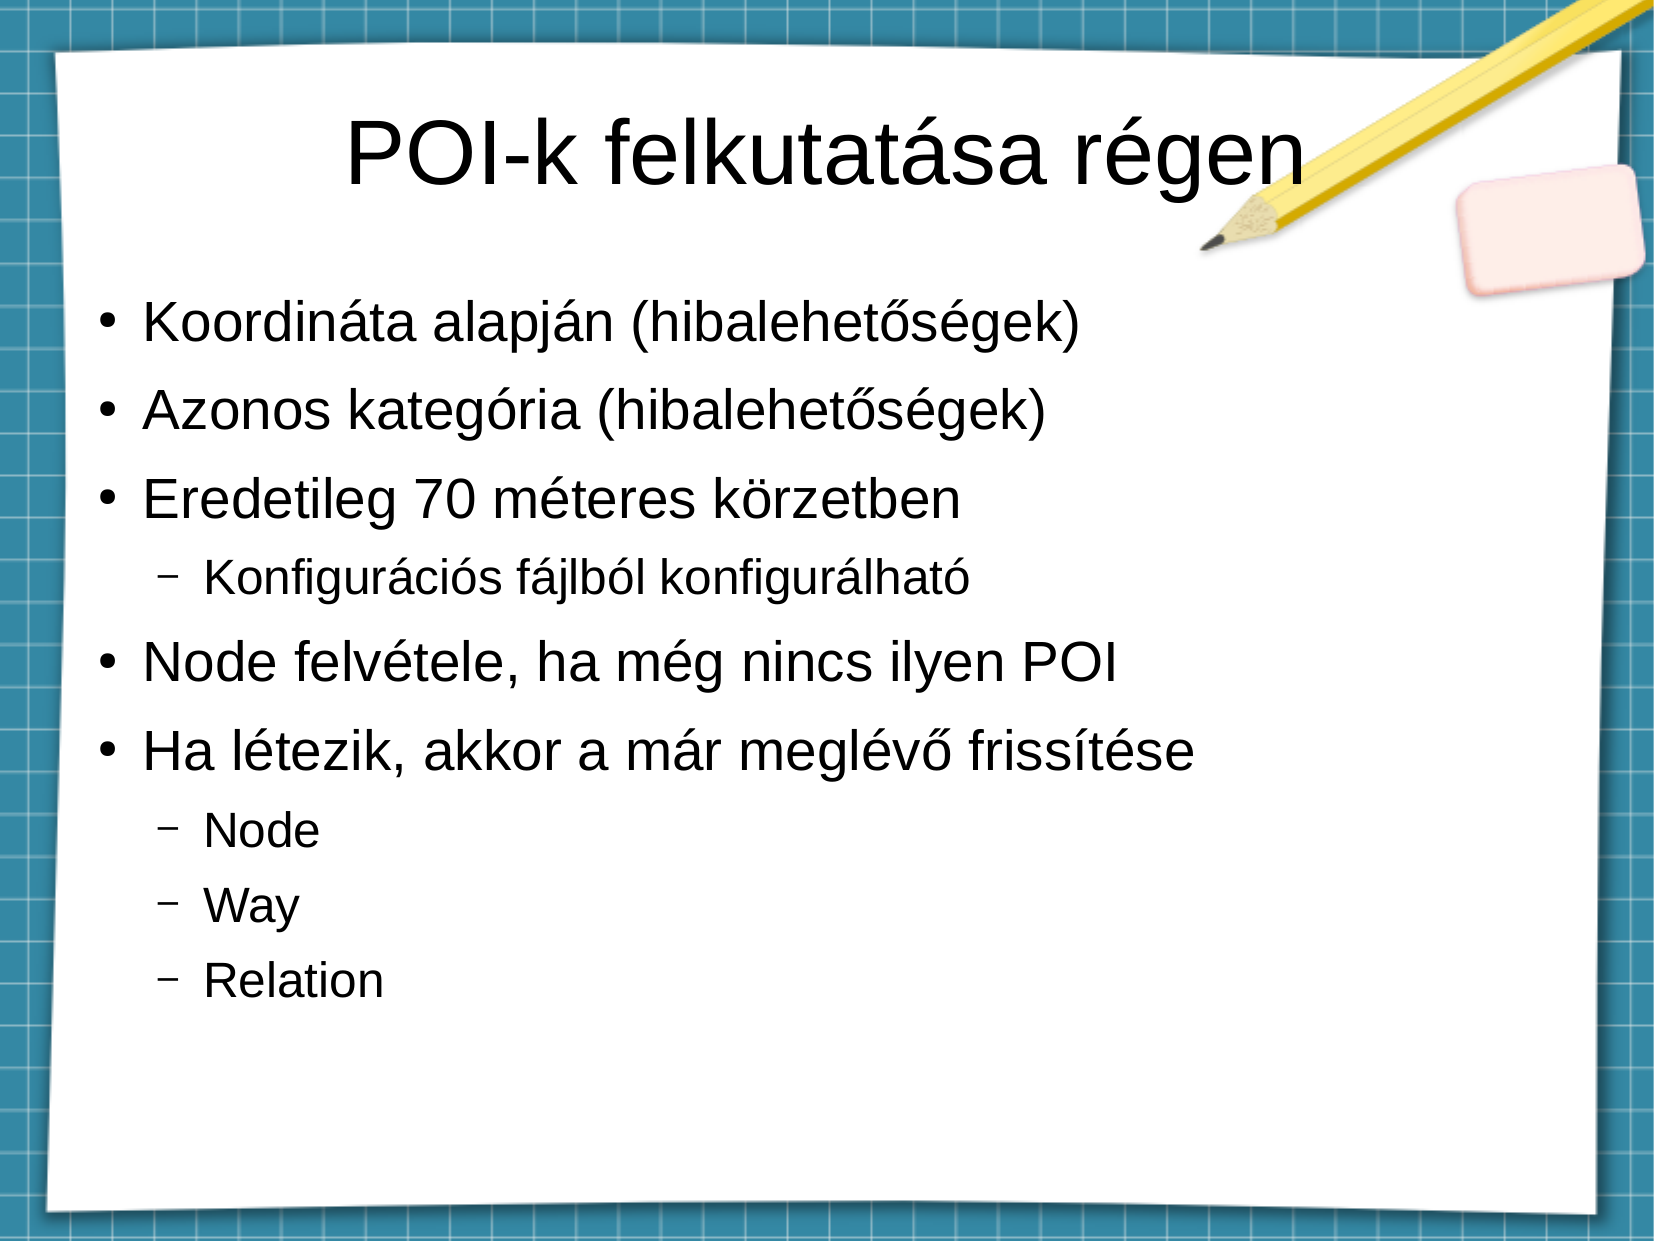

# POI-k felkutatása régen
Koordináta alapján (hibalehetőségek)
Azonos kategória (hibalehetőségek)
Eredetileg 70 méteres körzetben
Konfigurációs fájlból konfigurálható
Node felvétele, ha még nincs ilyen POI
Ha létezik, akkor a már meglévő frissítése
Node
Way
Relation